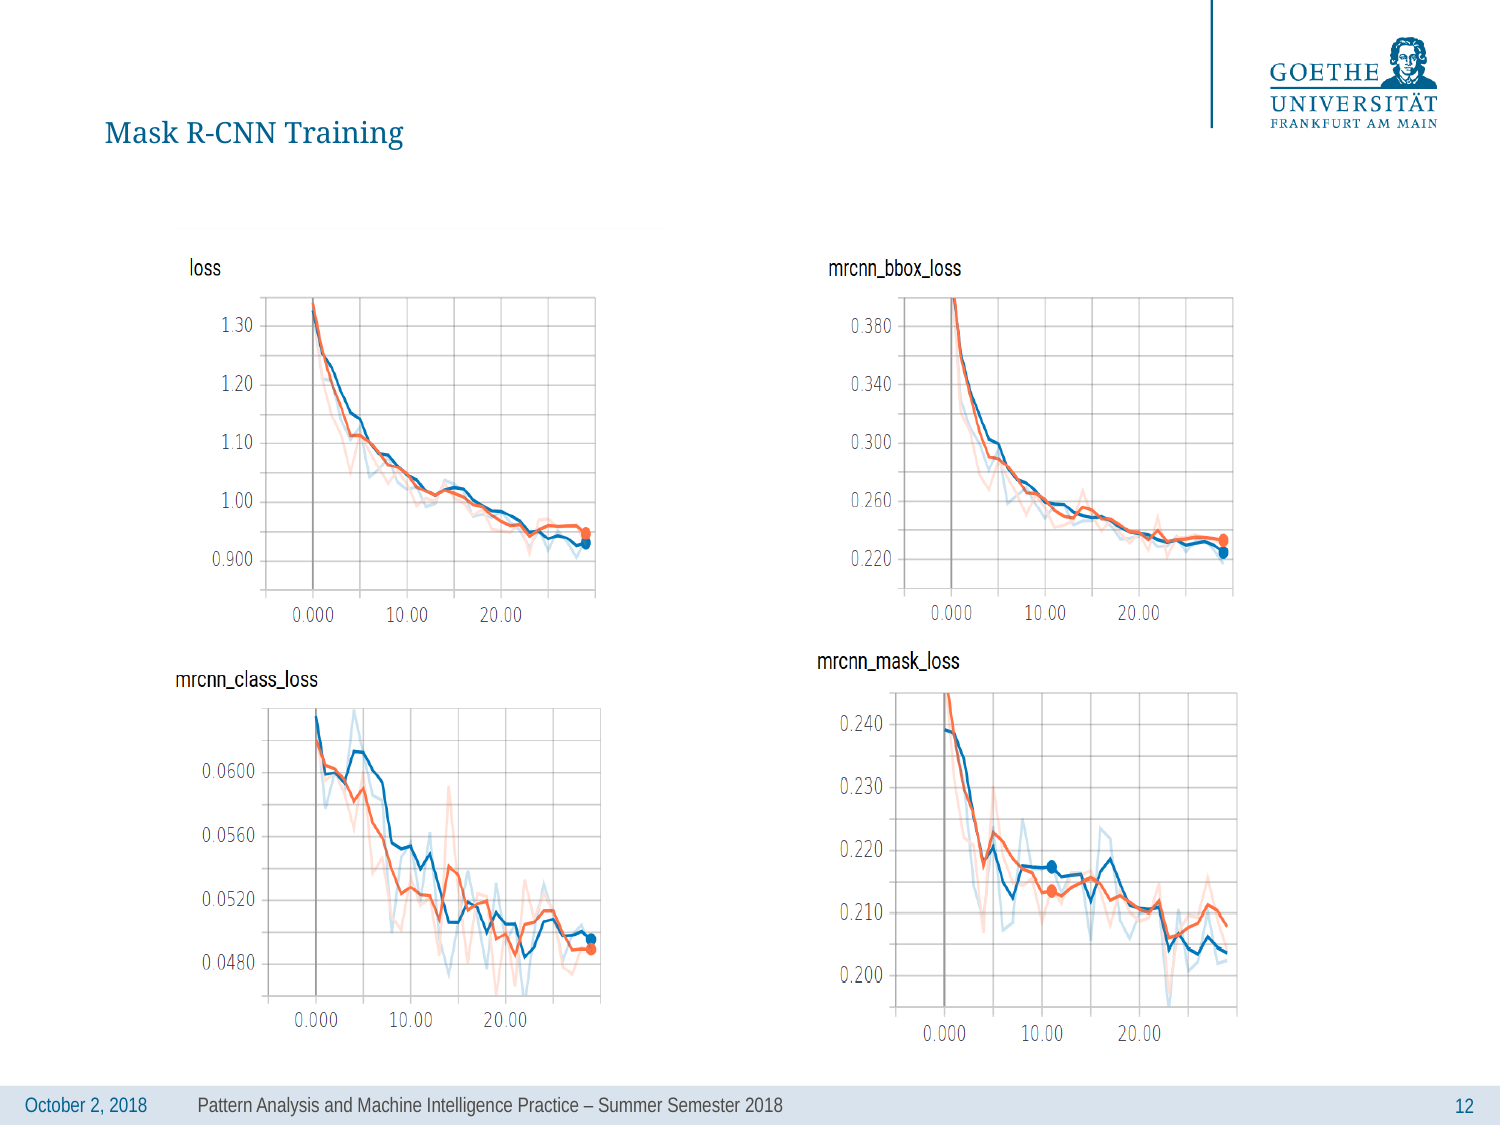

Mask R-CNN Training
Pattern Analysis and Machine Intelligence Practice – Summer Semester 2018